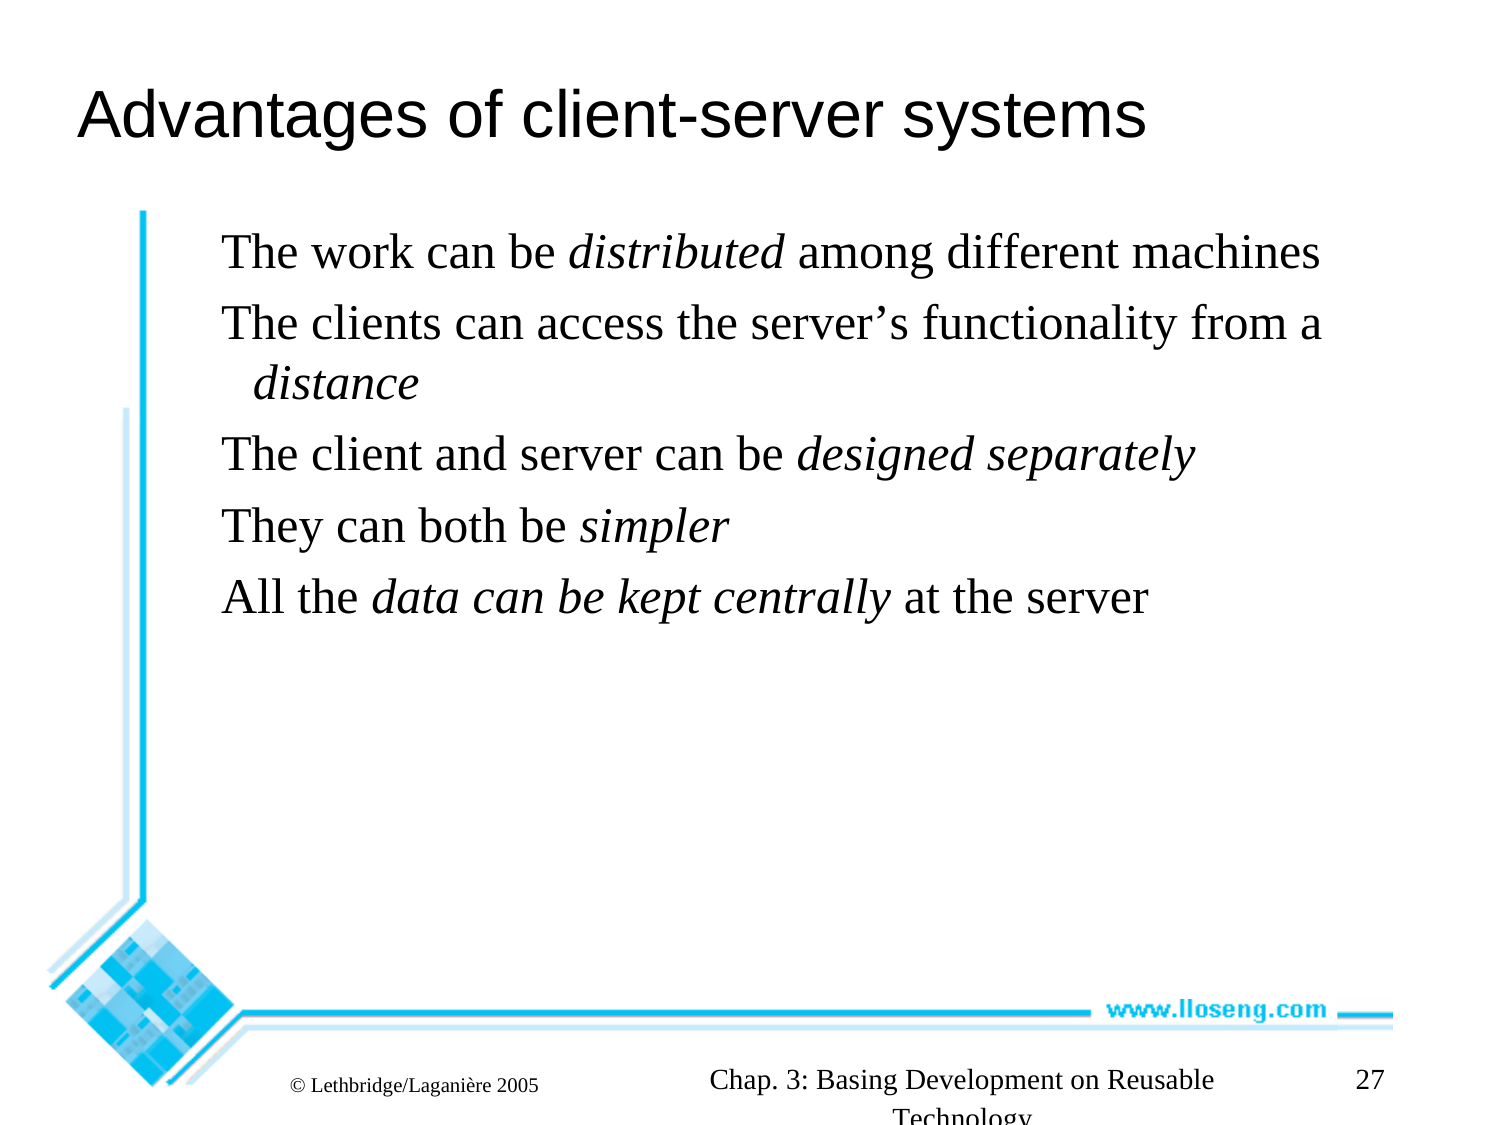

# Advantages of client-server systems
The work can be distributed among different machines
The clients can access the server’s functionality from a distance
The client and server can be designed separately
They can both be simpler
All the data can be kept centrally at the server
Chap. 3: Basing Development on Reusable Technology
© Lethbridge/Laganière 2005